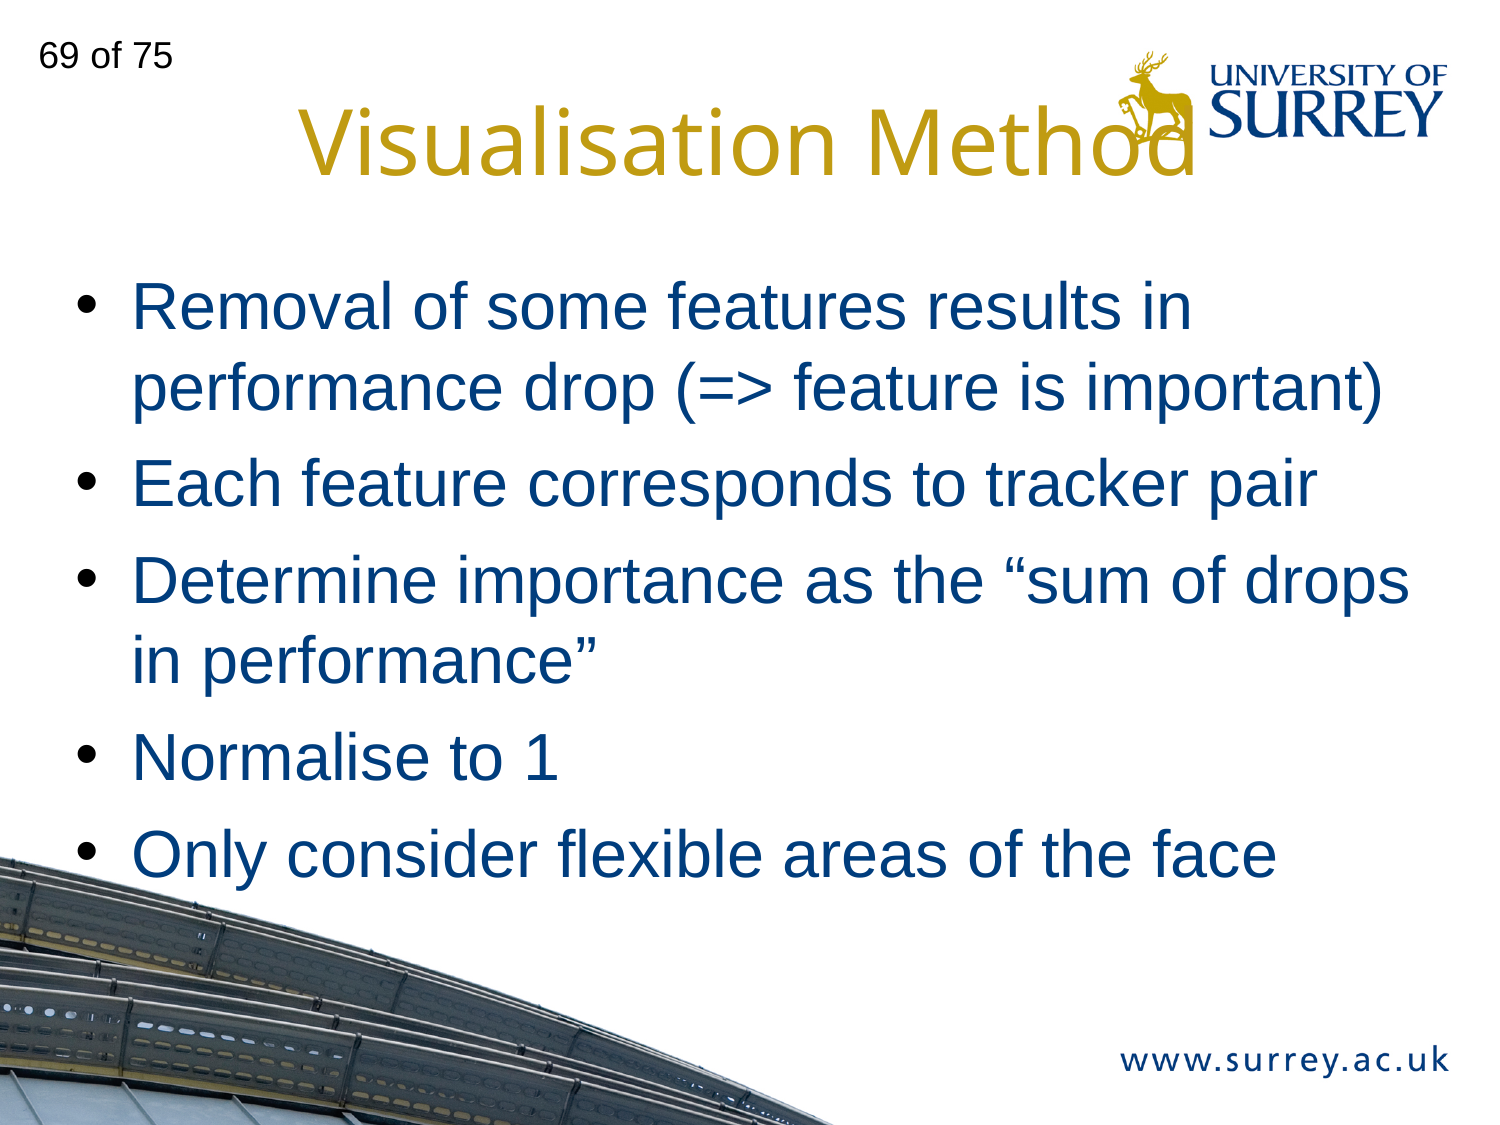

# Visualisation Method
Removal of some features results in performance drop (=> feature is important)
Each feature corresponds to tracker pair
Determine importance as the “sum of drops in performance”
Normalise to 1
Only consider flexible areas of the face